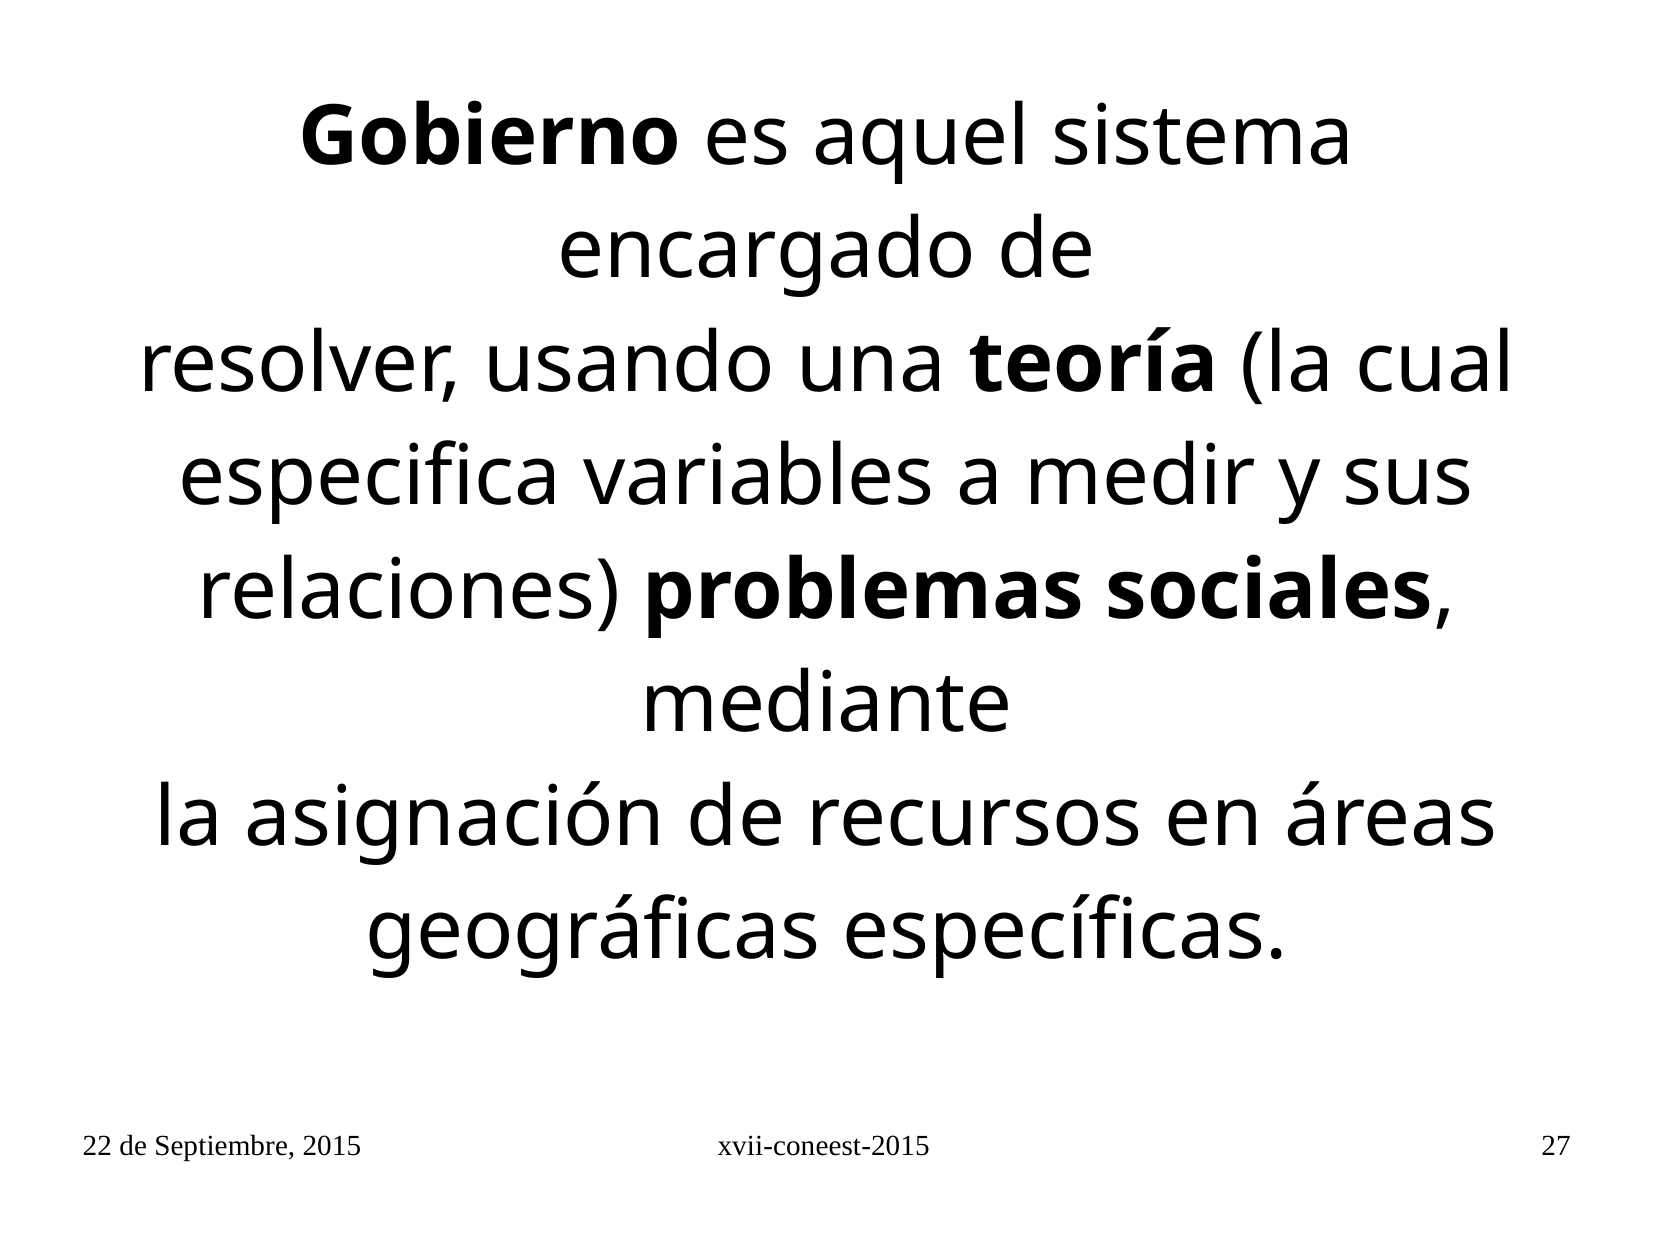

# Gobierno es aquel sistema encargado de
resolver, usando una teoría (la cual
especifica variables a medir y sus
relaciones) problemas sociales, mediante
la asignación de recursos en áreas
geográficas específicas.
22 de Septiembre, 2015
xvii-coneest-2015
27